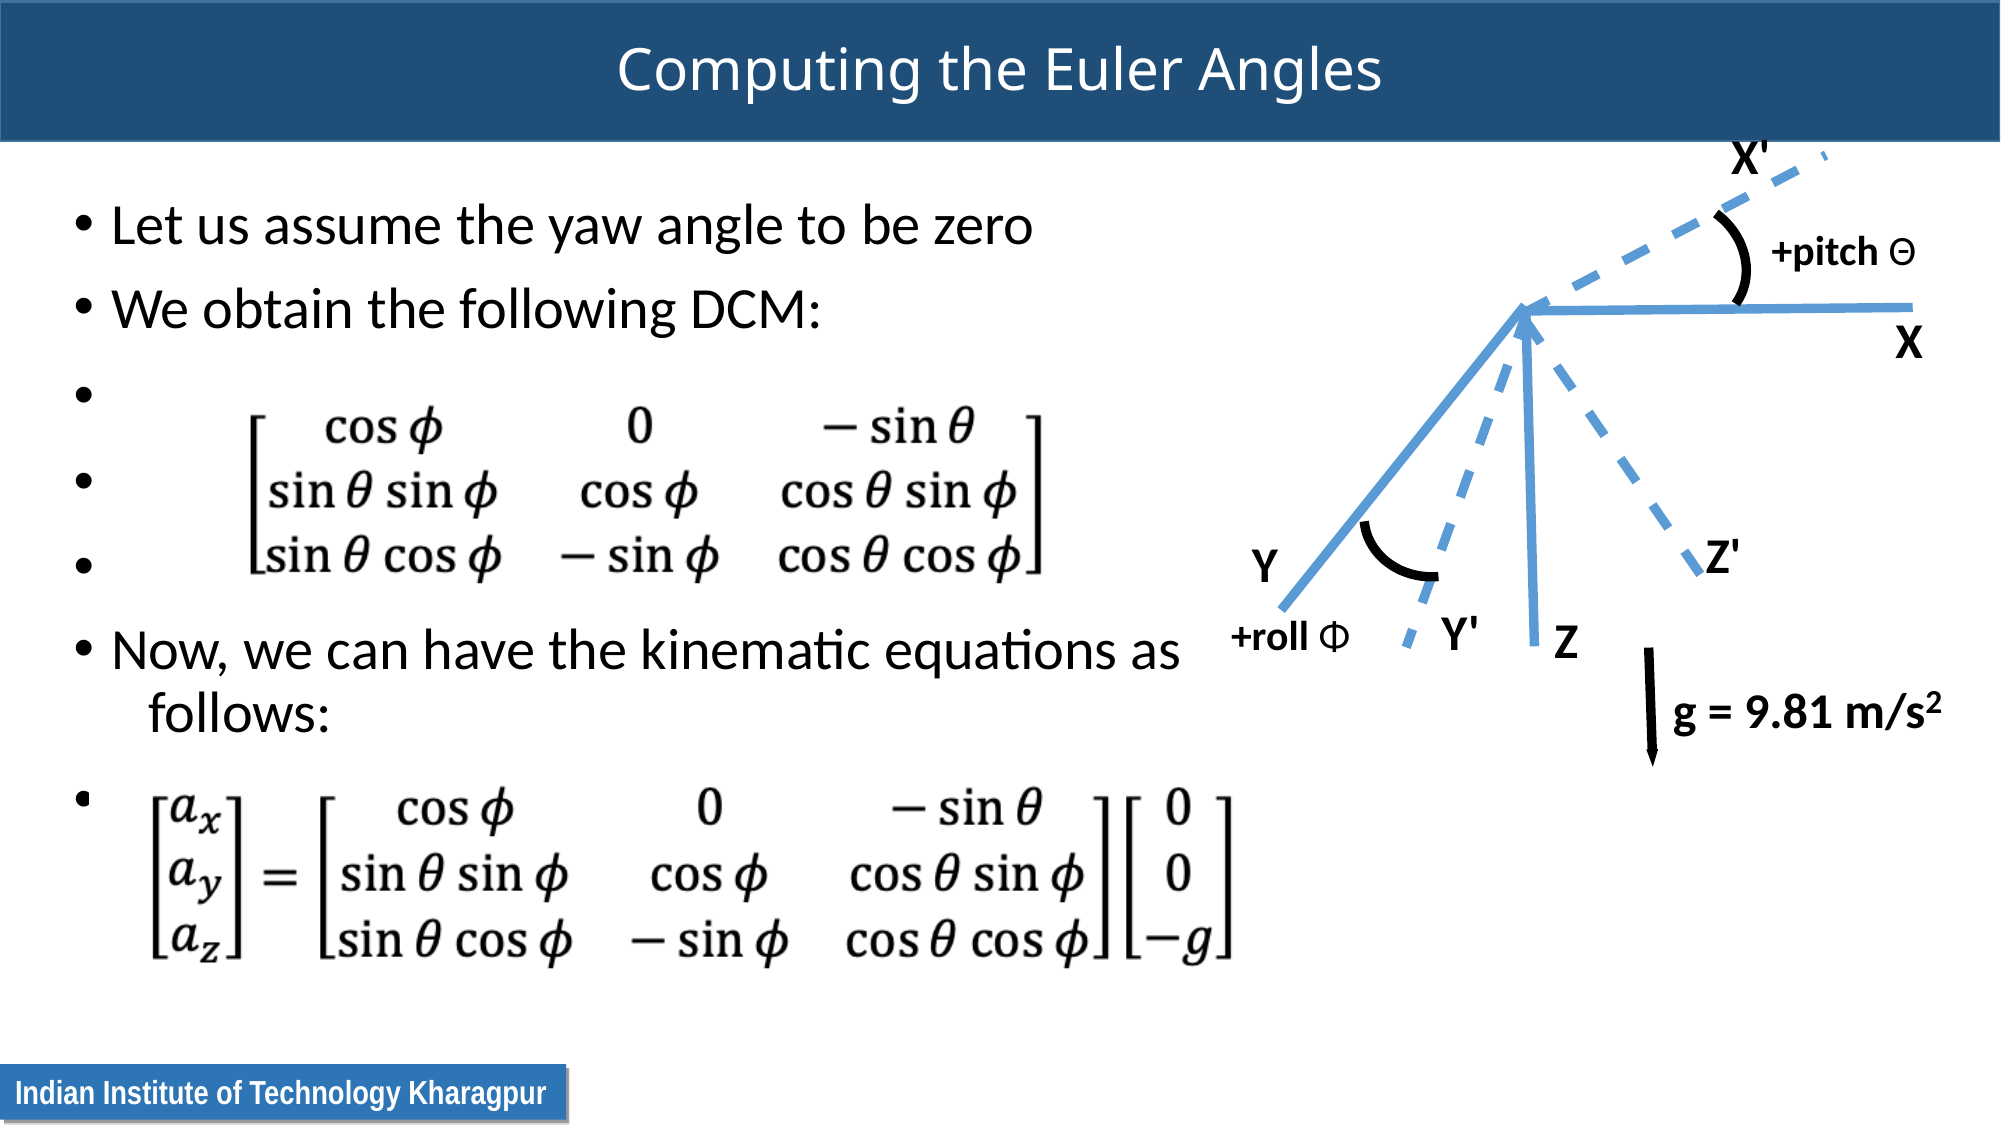

Computing the Euler Angles
X'
+pitch Θ
X
Z'
Y
Y'
+roll Φ
Z
g = 9.81 m/s2
# Let us assume the yaw angle to be zero
We obtain the following DCM:
Now, we can have the kinematic equations as follows: